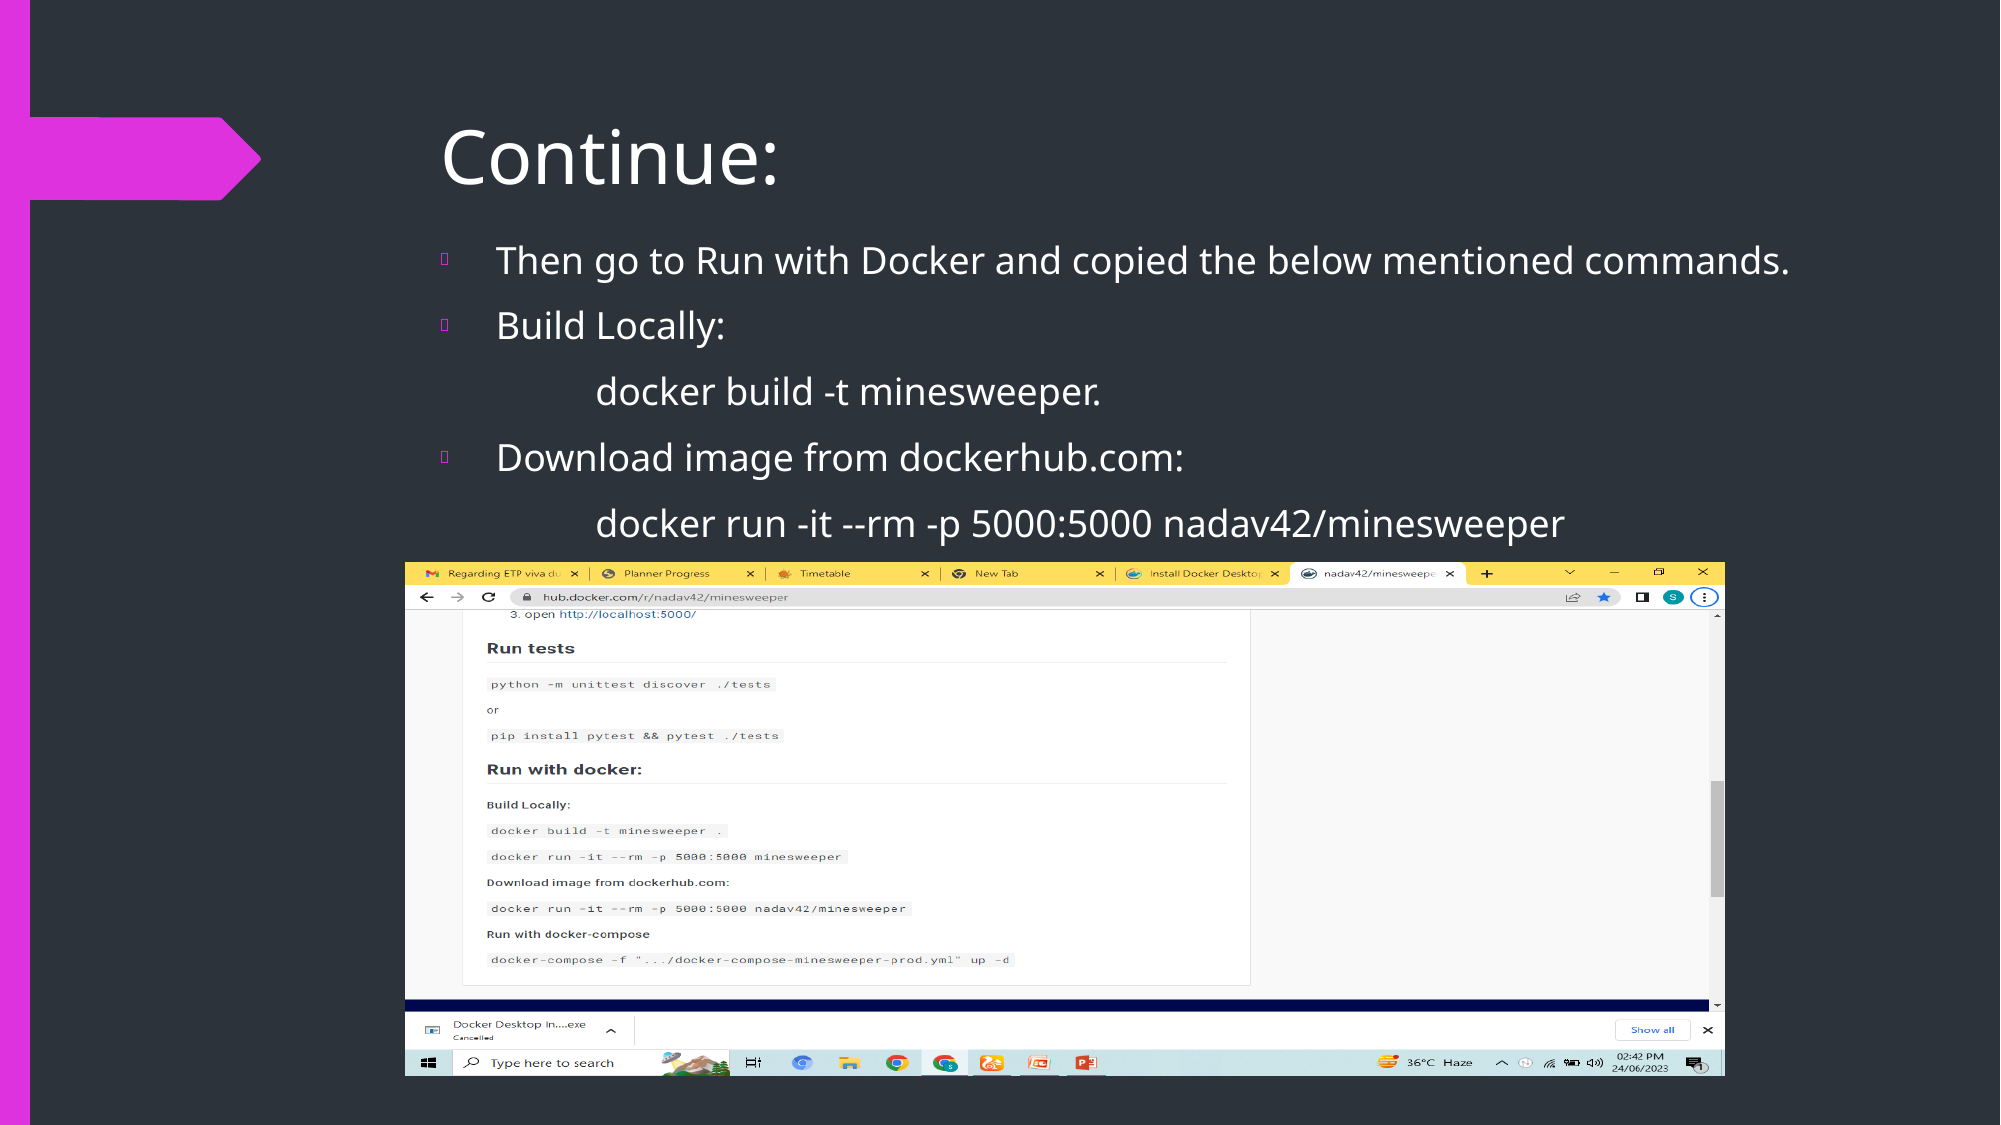

# Continue:
Then go to Run with Docker and copied the below mentioned commands.
Build Locally:
 docker build -t minesweeper.
Download image from dockerhub.com:
 docker run -it --rm -p 5000:5000 nadav42/minesweeper